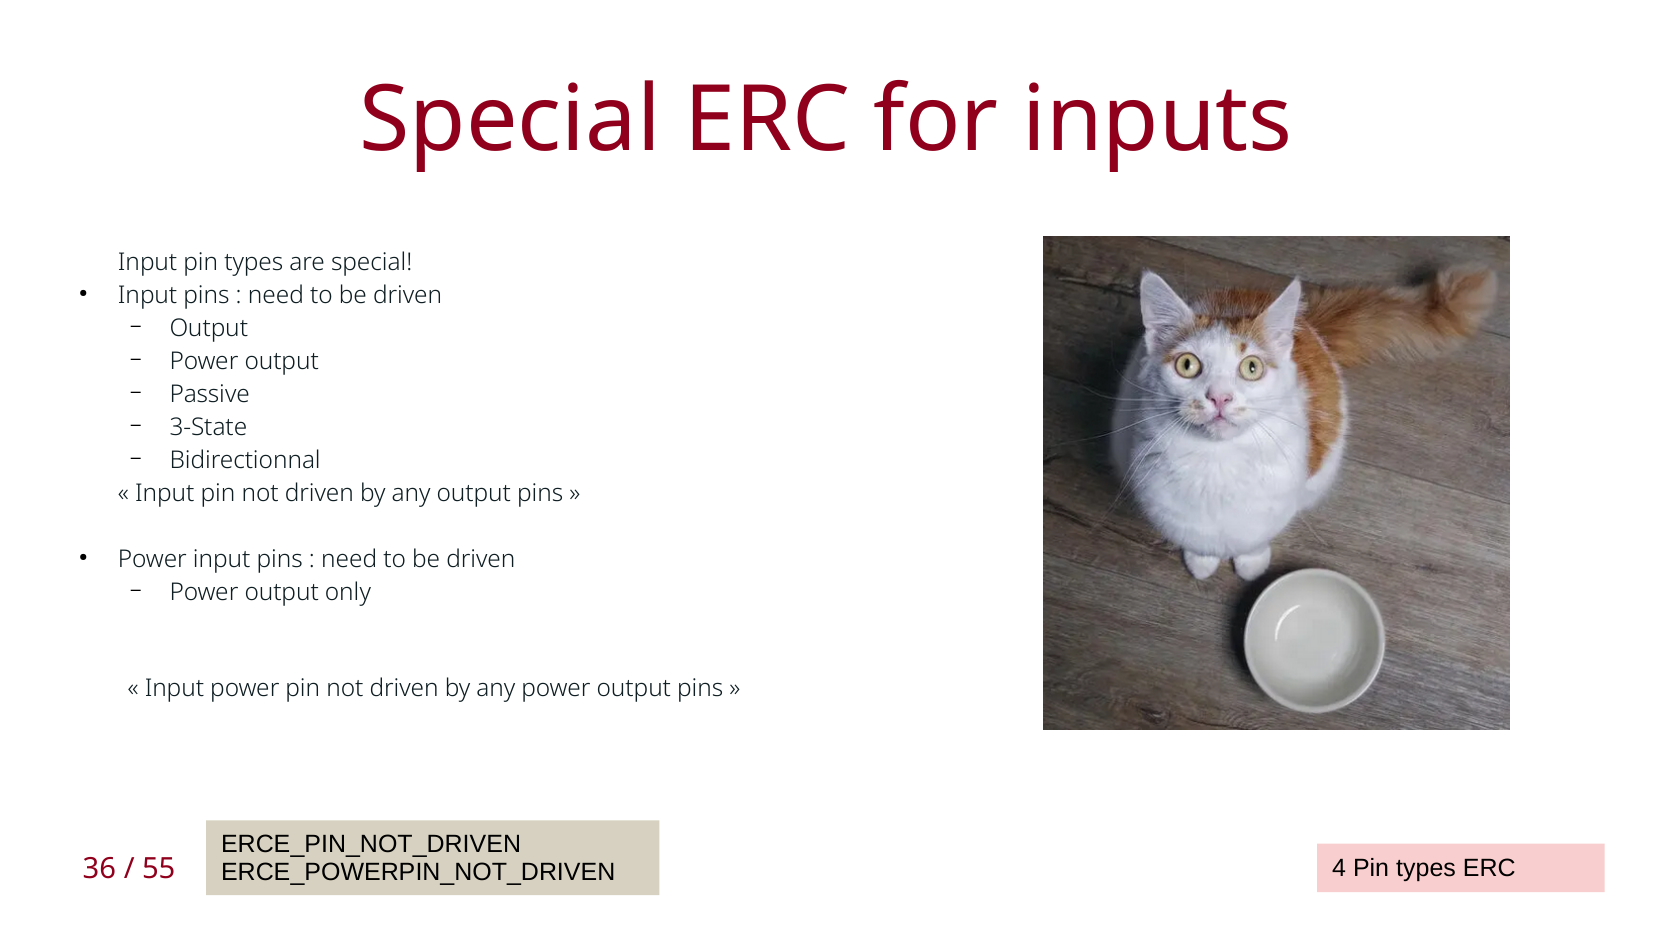

# Special ERC for inputs
Input pin types are special!
Input pins : need to be driven
Output
Power output
Passive
3-State
Bidirectionnal
« Input pin not driven by any output pins »
Power input pins : need to be driven
Power output only
 « Input power pin not driven by any power output pins »
ERCE_PIN_NOT_DRIVEN
ERCE_POWERPIN_NOT_DRIVEN
4 Pin types ERC
36